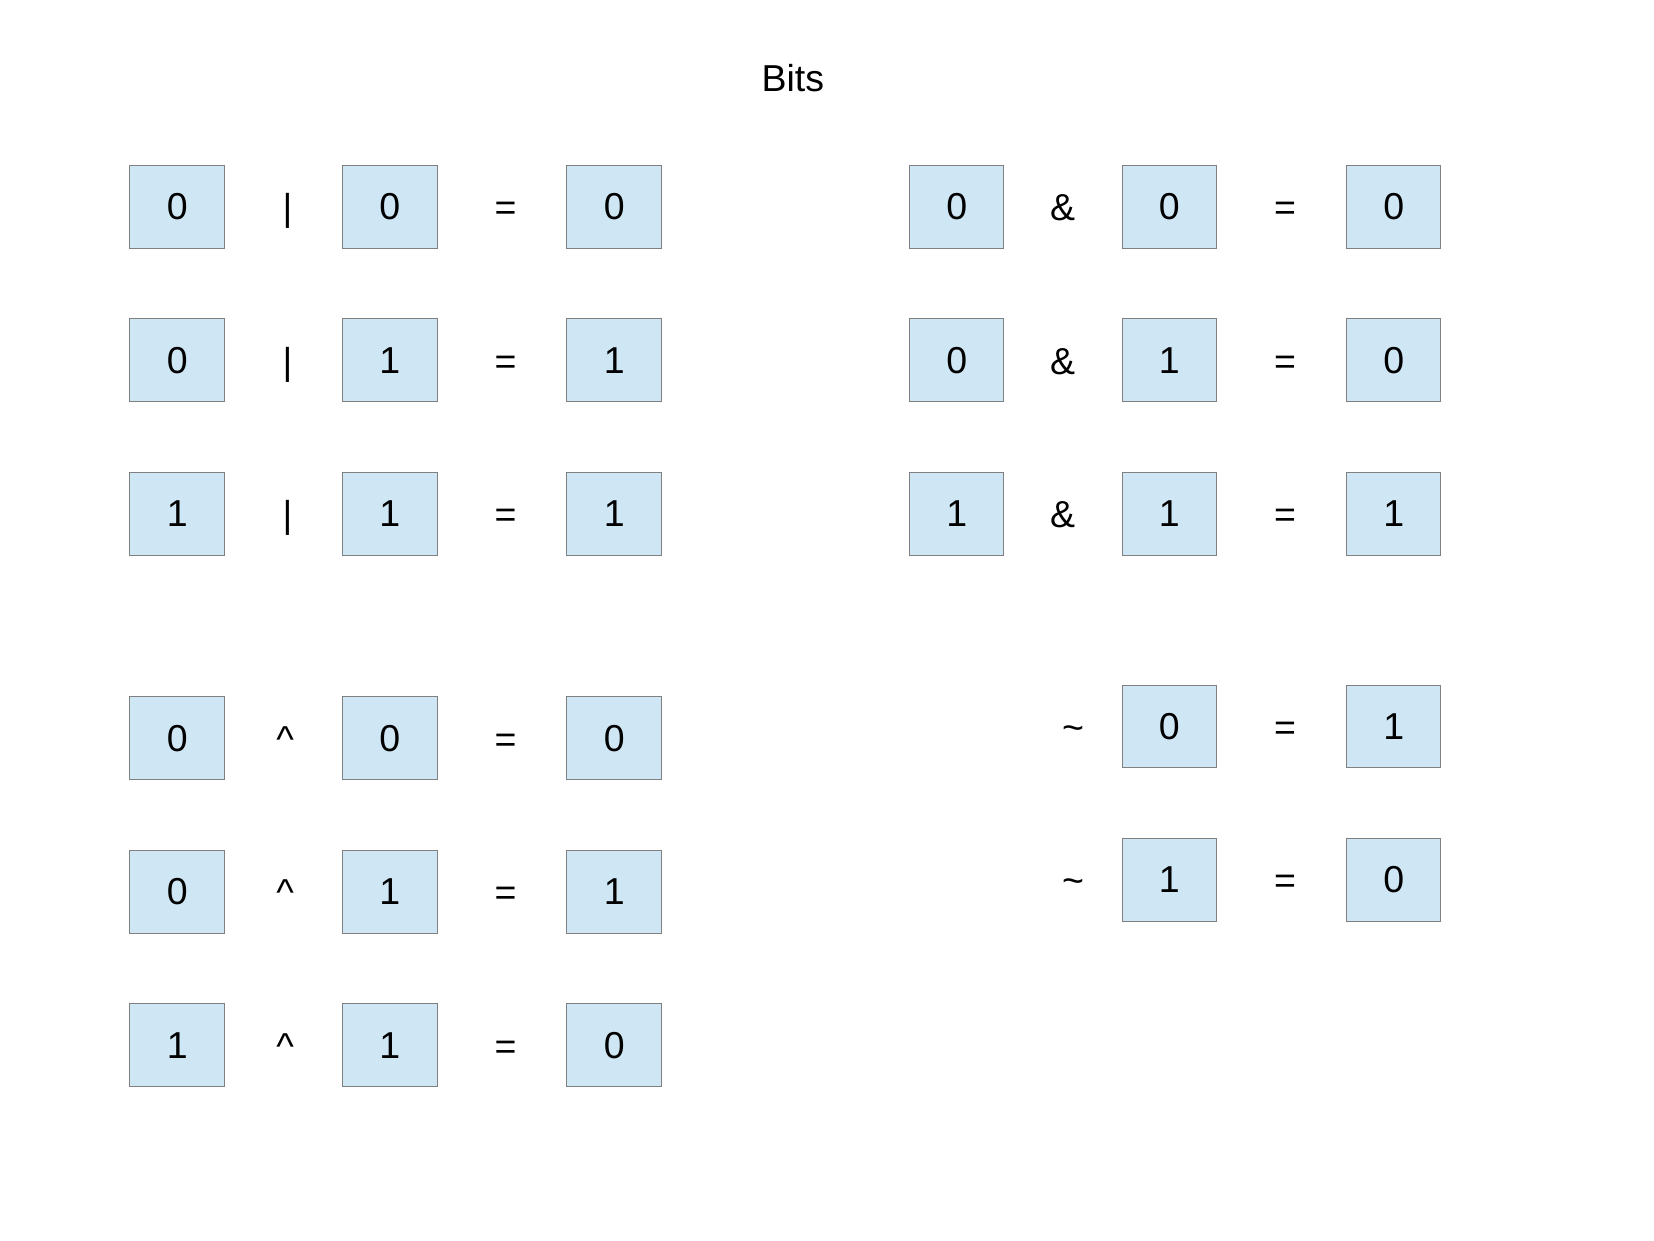

Bits
0
0
0
0
0
0
|
=
&
=
0
1
1
0
1
0
|
=
&
=
1
1
1
1
1
1
|
=
&
=
0
1
0
0
0
~
=
^
=
1
0
0
1
1
~
=
^
=
1
1
0
^
=